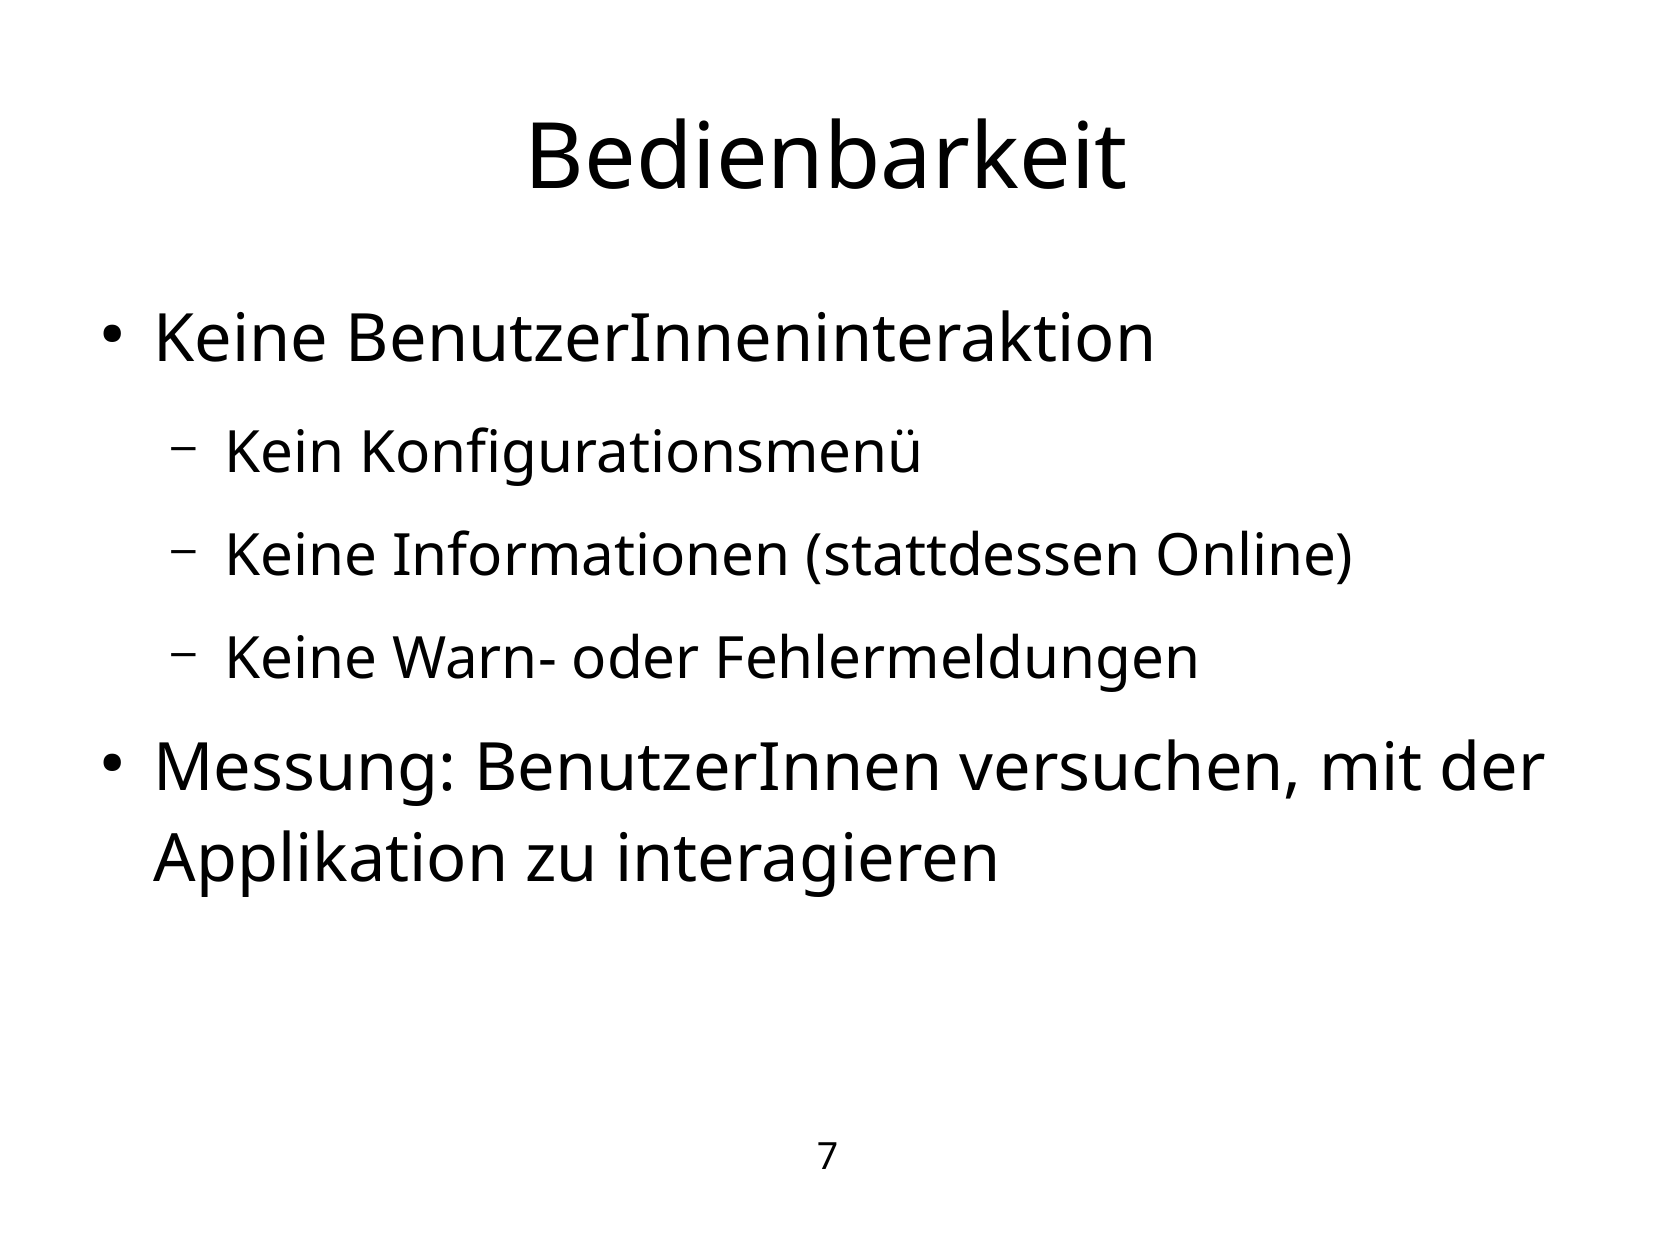

# Bedienbarkeit
Keine BenutzerInneninteraktion
Kein Konfigurationsmenü
Keine Informationen (stattdessen Online)
Keine Warn- oder Fehlermeldungen
Messung: BenutzerInnen versuchen, mit der Applikation zu interagieren